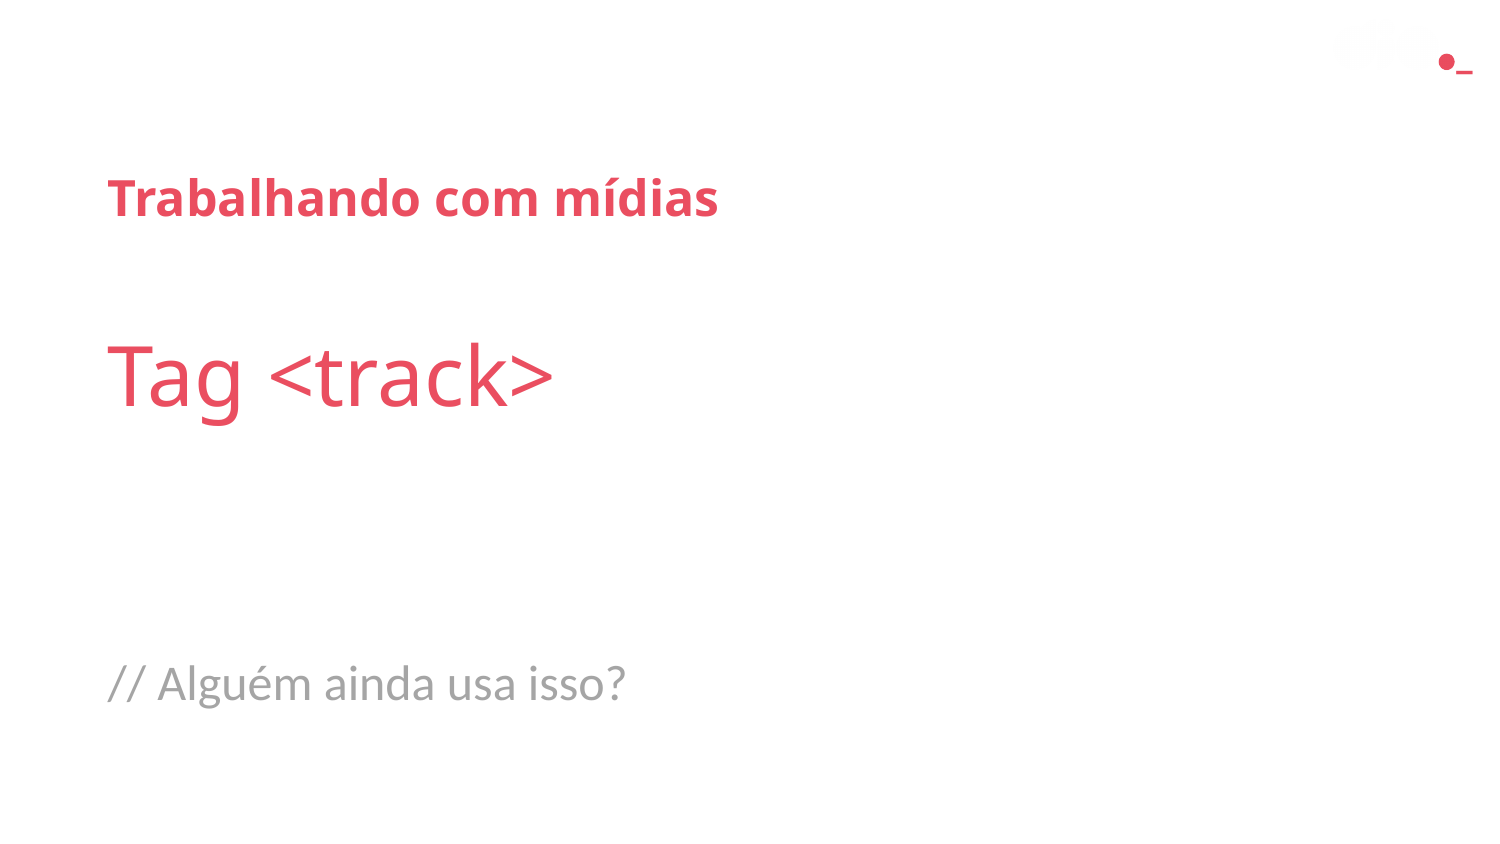

Trabalhando com mídias
Tag <track>
// Alguém ainda usa isso?